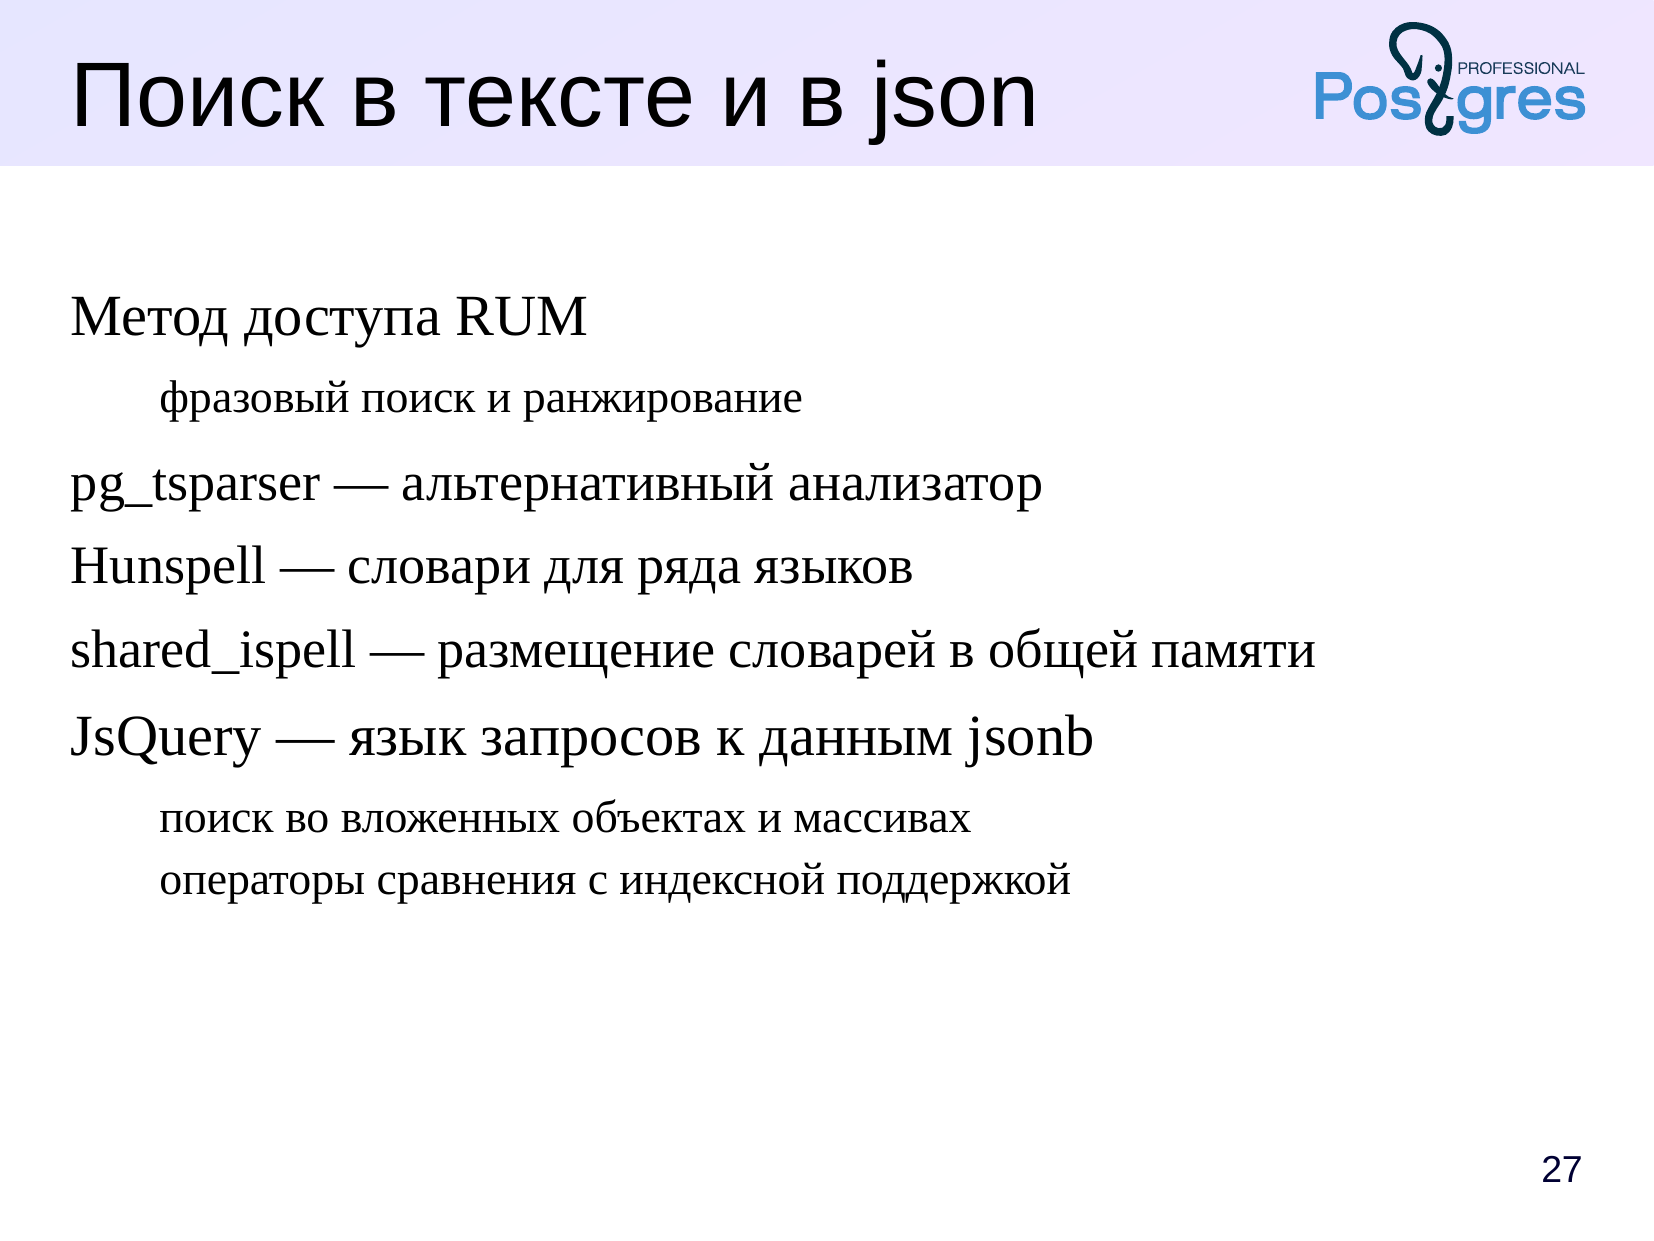

# Поиск в тексте и в json
Метод доступа RUM
фразовый поиск и ранжирование
pg_tsparser — альтернативный анализатор
Hunspell — словари для ряда языков
shared_ispell — размещение словарей в общей памяти
JsQuery — язык запросов к данным jsonb
поиск во вложенных объектах и массивах
операторы сравнения с индексной поддержкой